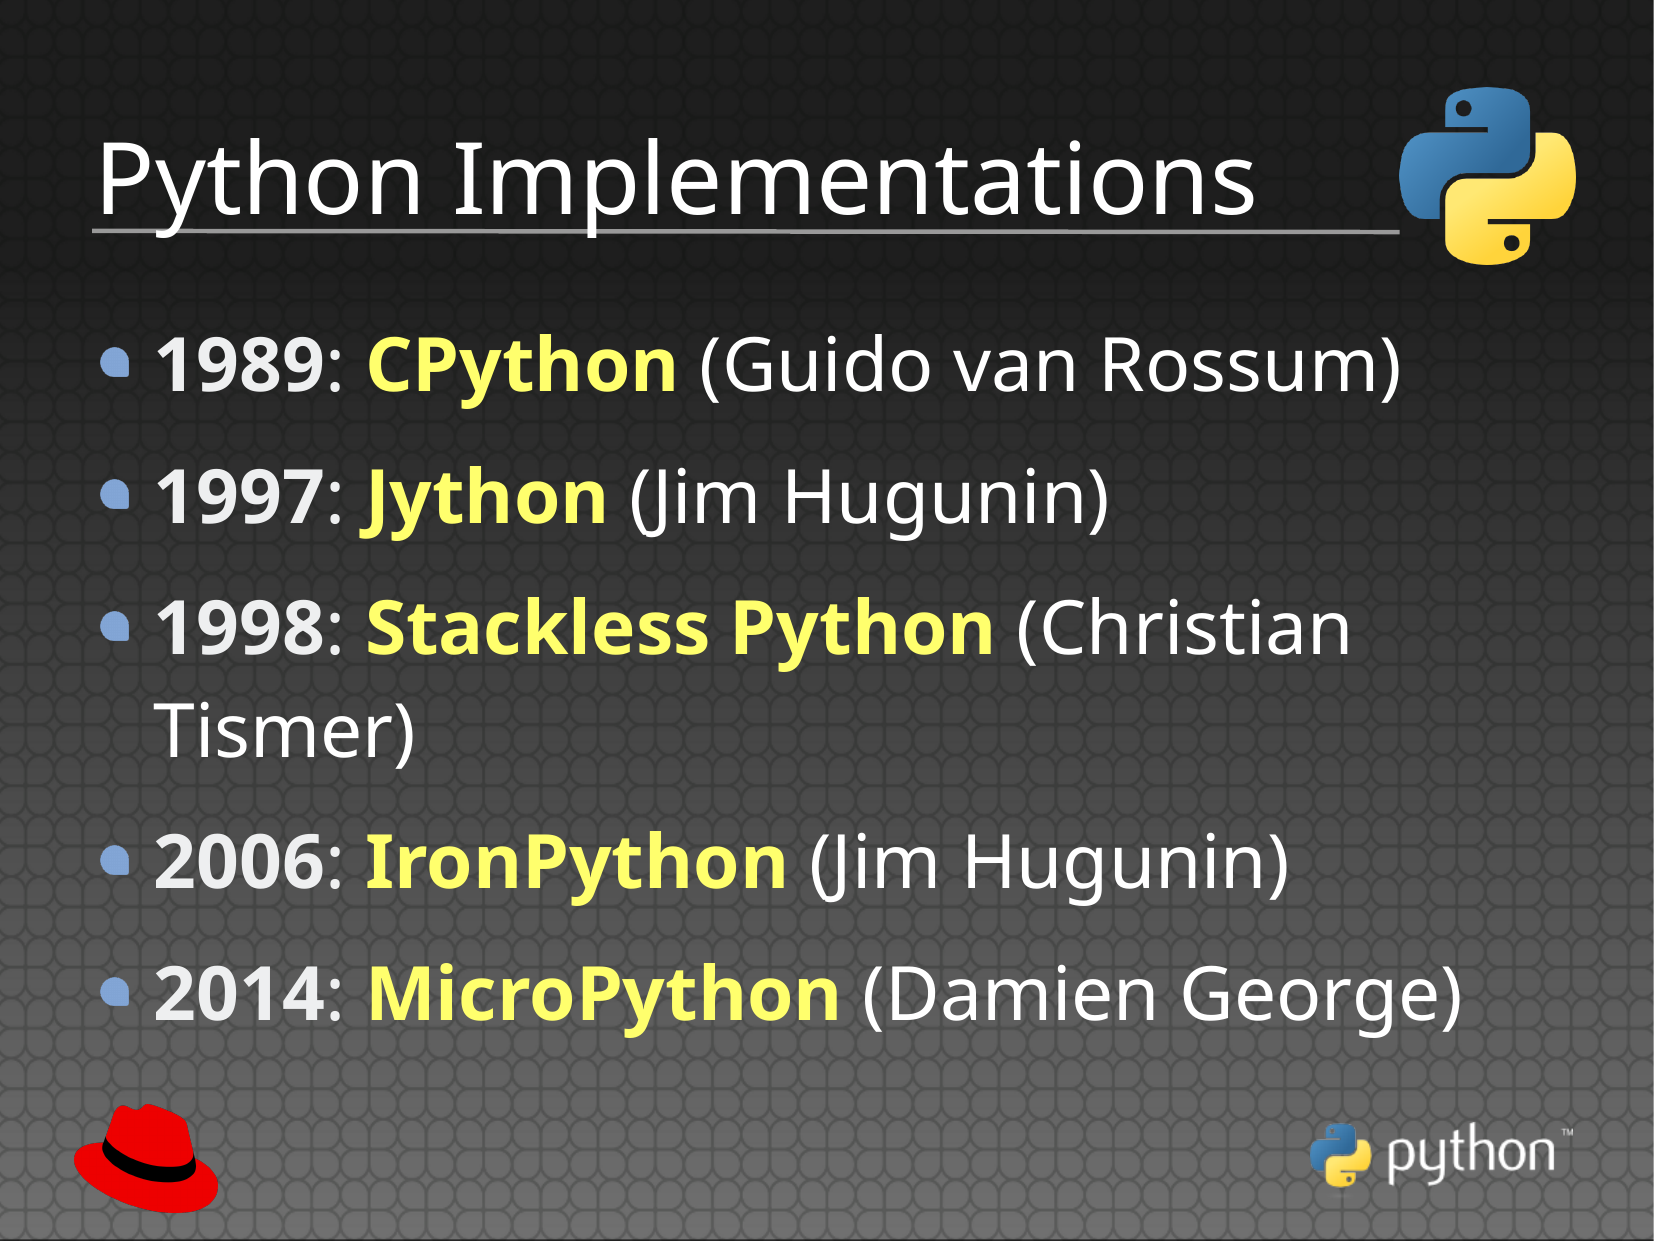

Python Implementations
# 1989: CPython (Guido van Rossum)
1997: Jython (Jim Hugunin)
1998: Stackless Python (Christian Tismer)
2006: IronPython (Jim Hugunin)
2014: MicroPython (Damien George)